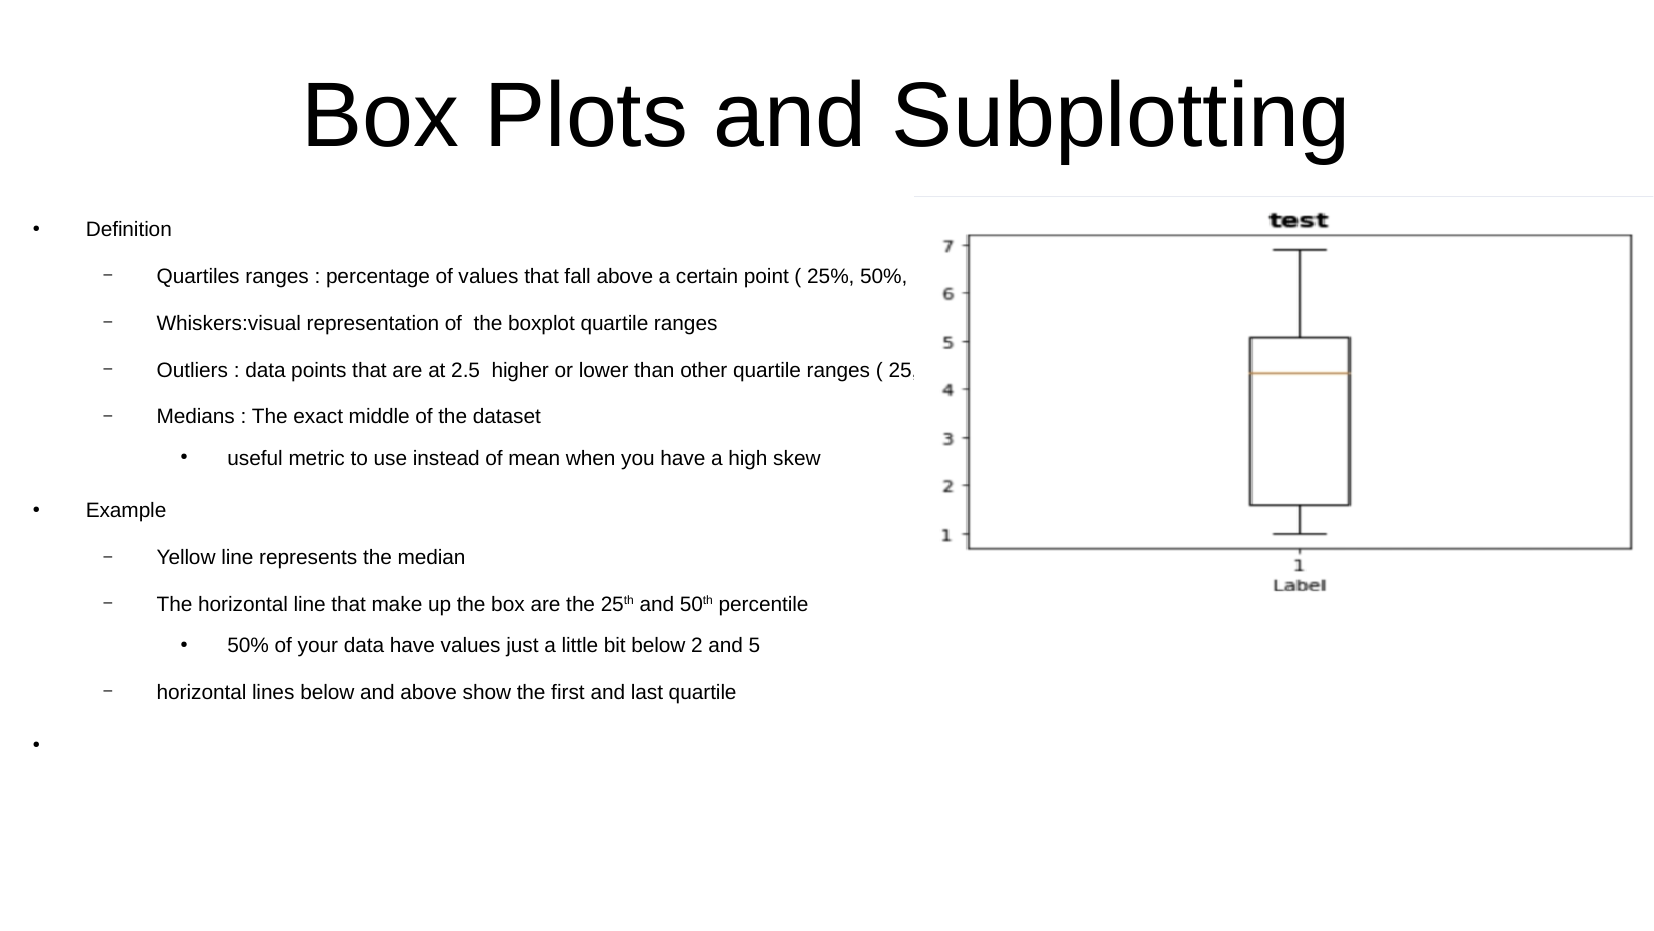

# Box Plots and Subplotting
Definition
Quartiles ranges : percentage of values that fall above a certain point ( 25%, 50%, 75% )
Whiskers:visual representation of the boxplot quartile ranges
Outliers : data points that are at 2.5 higher or lower than other quartile ranges ( 25, 75 )
Medians : The exact middle of the dataset
useful metric to use instead of mean when you have a high skew
Example
Yellow line represents the median
The horizontal line that make up the box are the 25th and 50th percentile
50% of your data have values just a little bit below 2 and 5
horizontal lines below and above show the first and last quartile